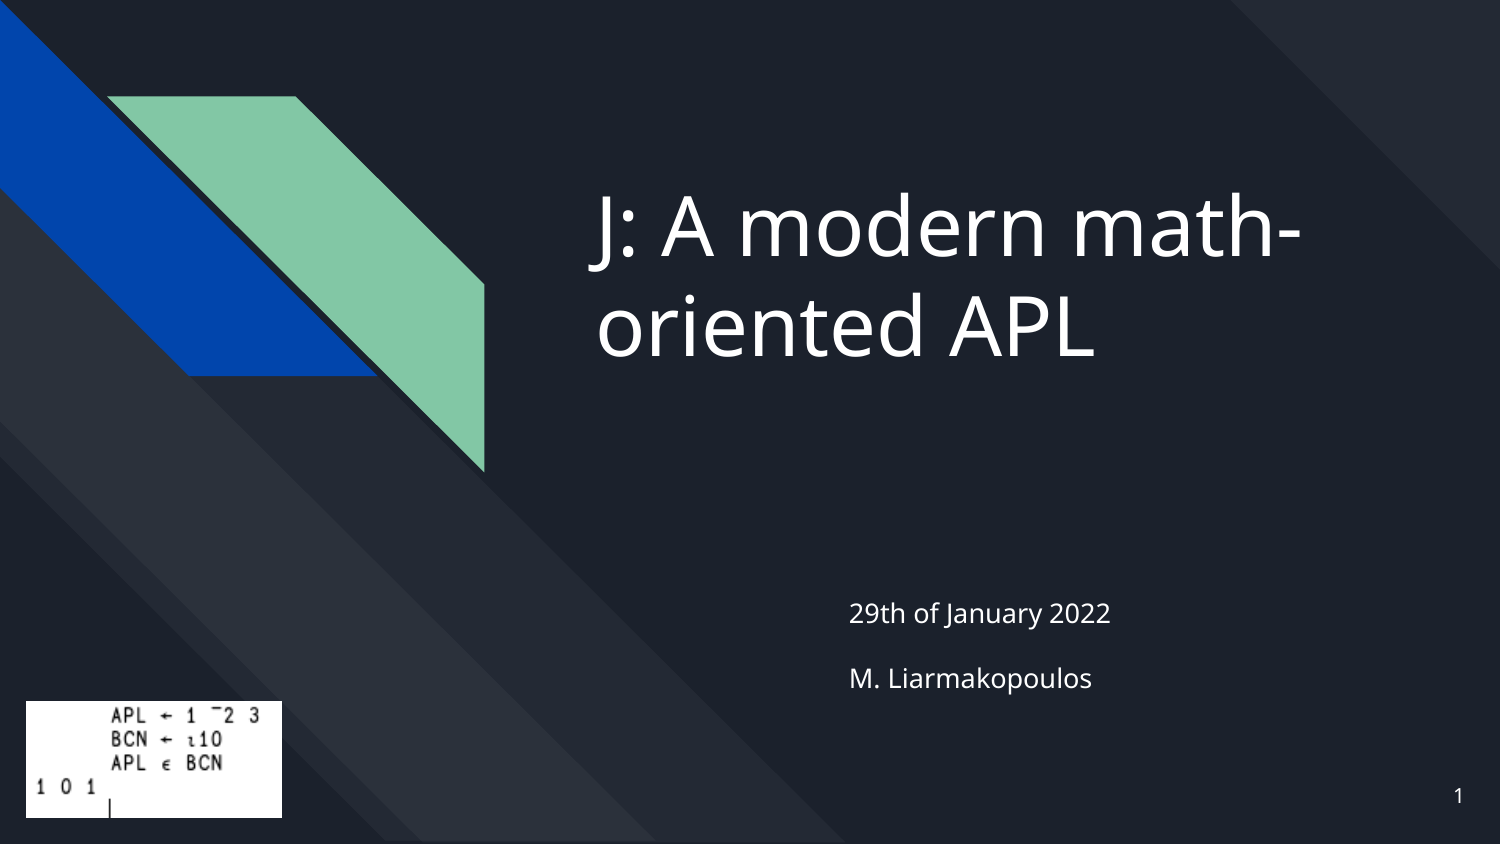

# J: A modern math-oriented APL
29th of January 2022
M. Liarmakopoulos
APL ∊ BCN